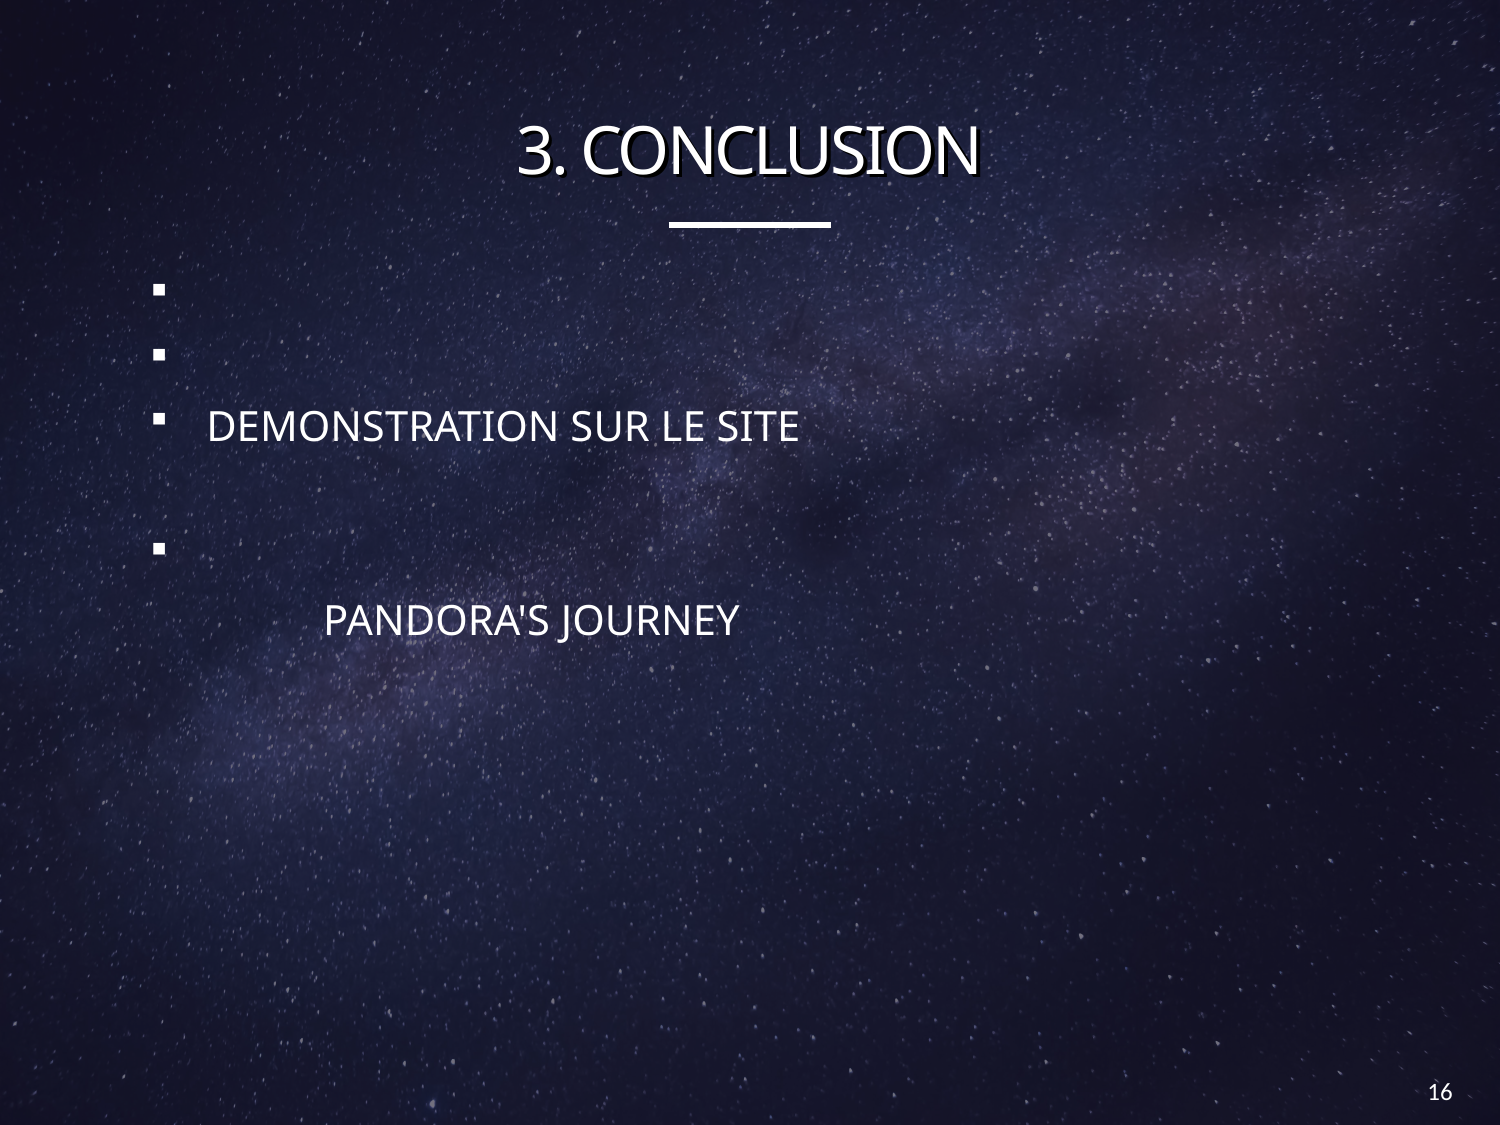

# 3. CONCLUSION
DEMONSTRATION SUR LE SITE
PANDORA'S JOURNEY